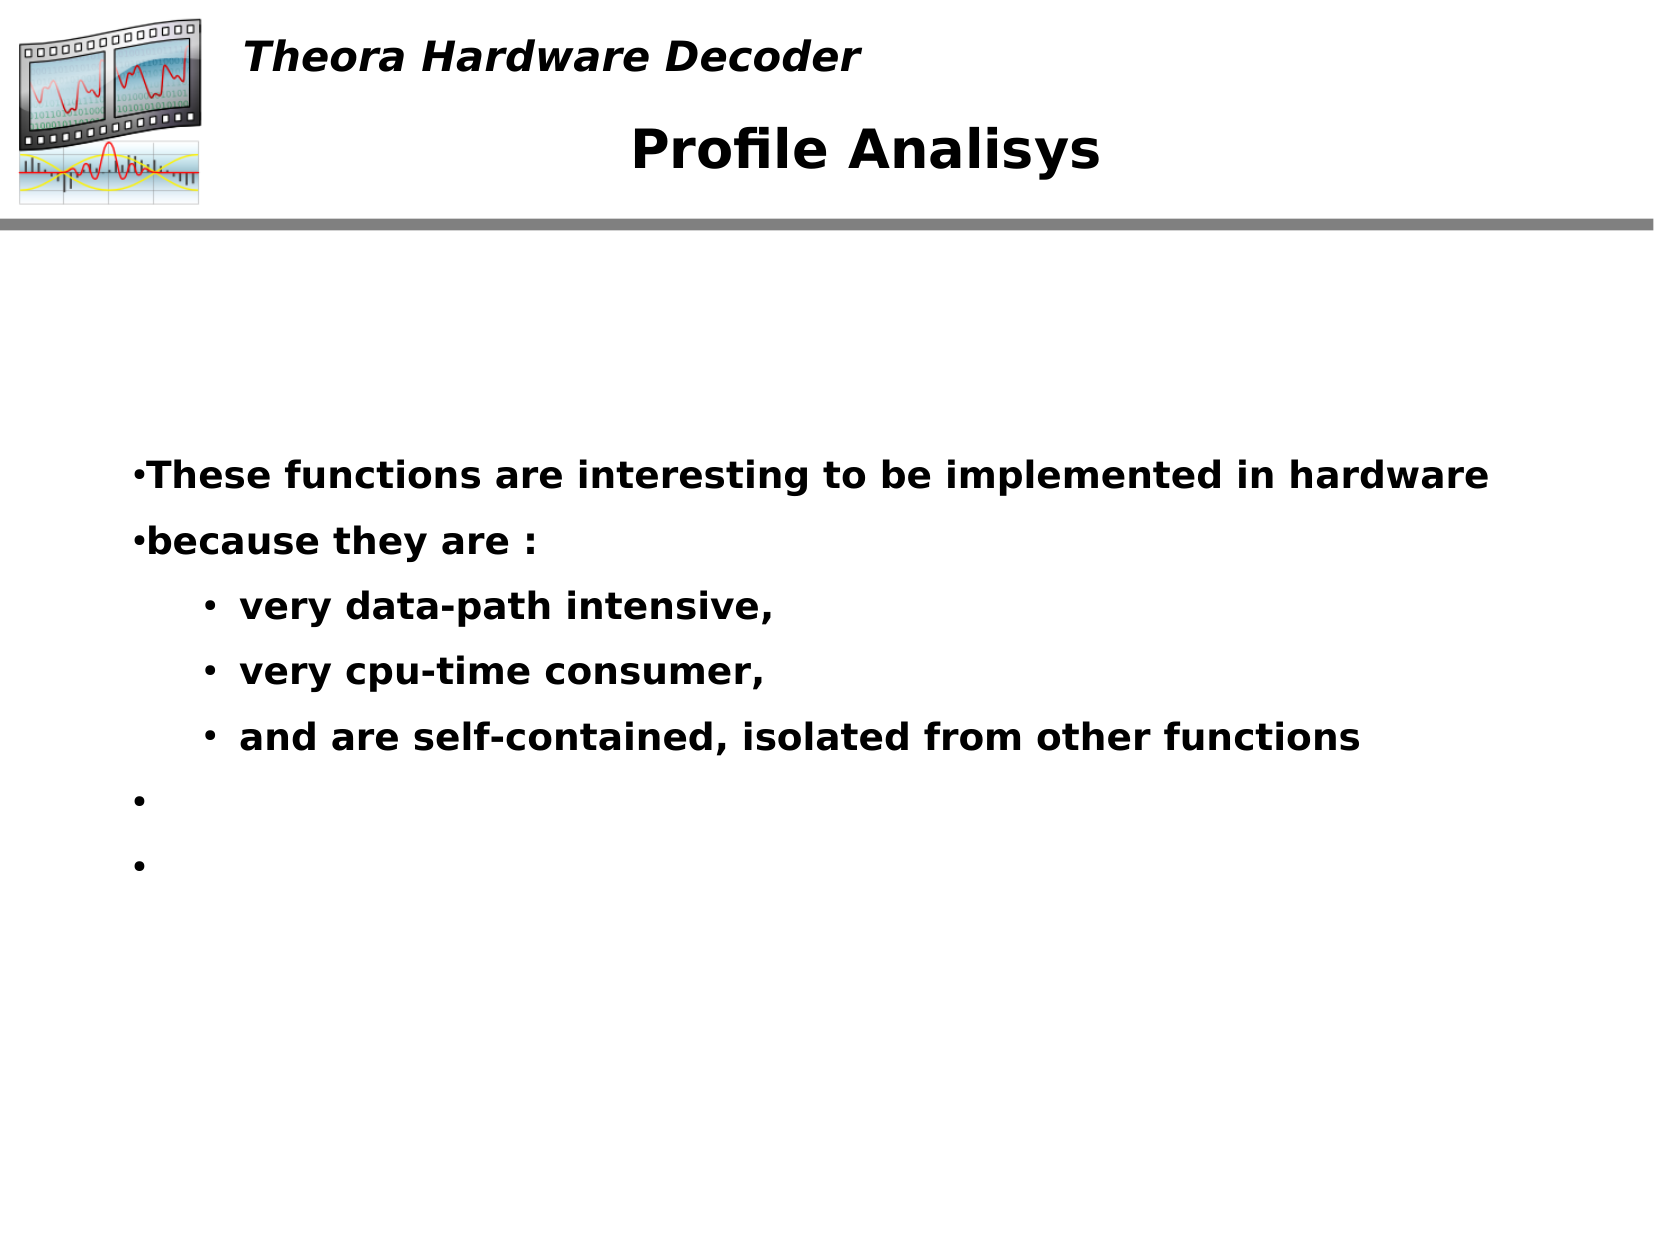

Theora Hardware Decoder
Profile Analisys
These functions are interesting to be implemented in hardware
because they are :
very data-path intensive,
very cpu-time consumer,
and are self-contained, isolated from other functions